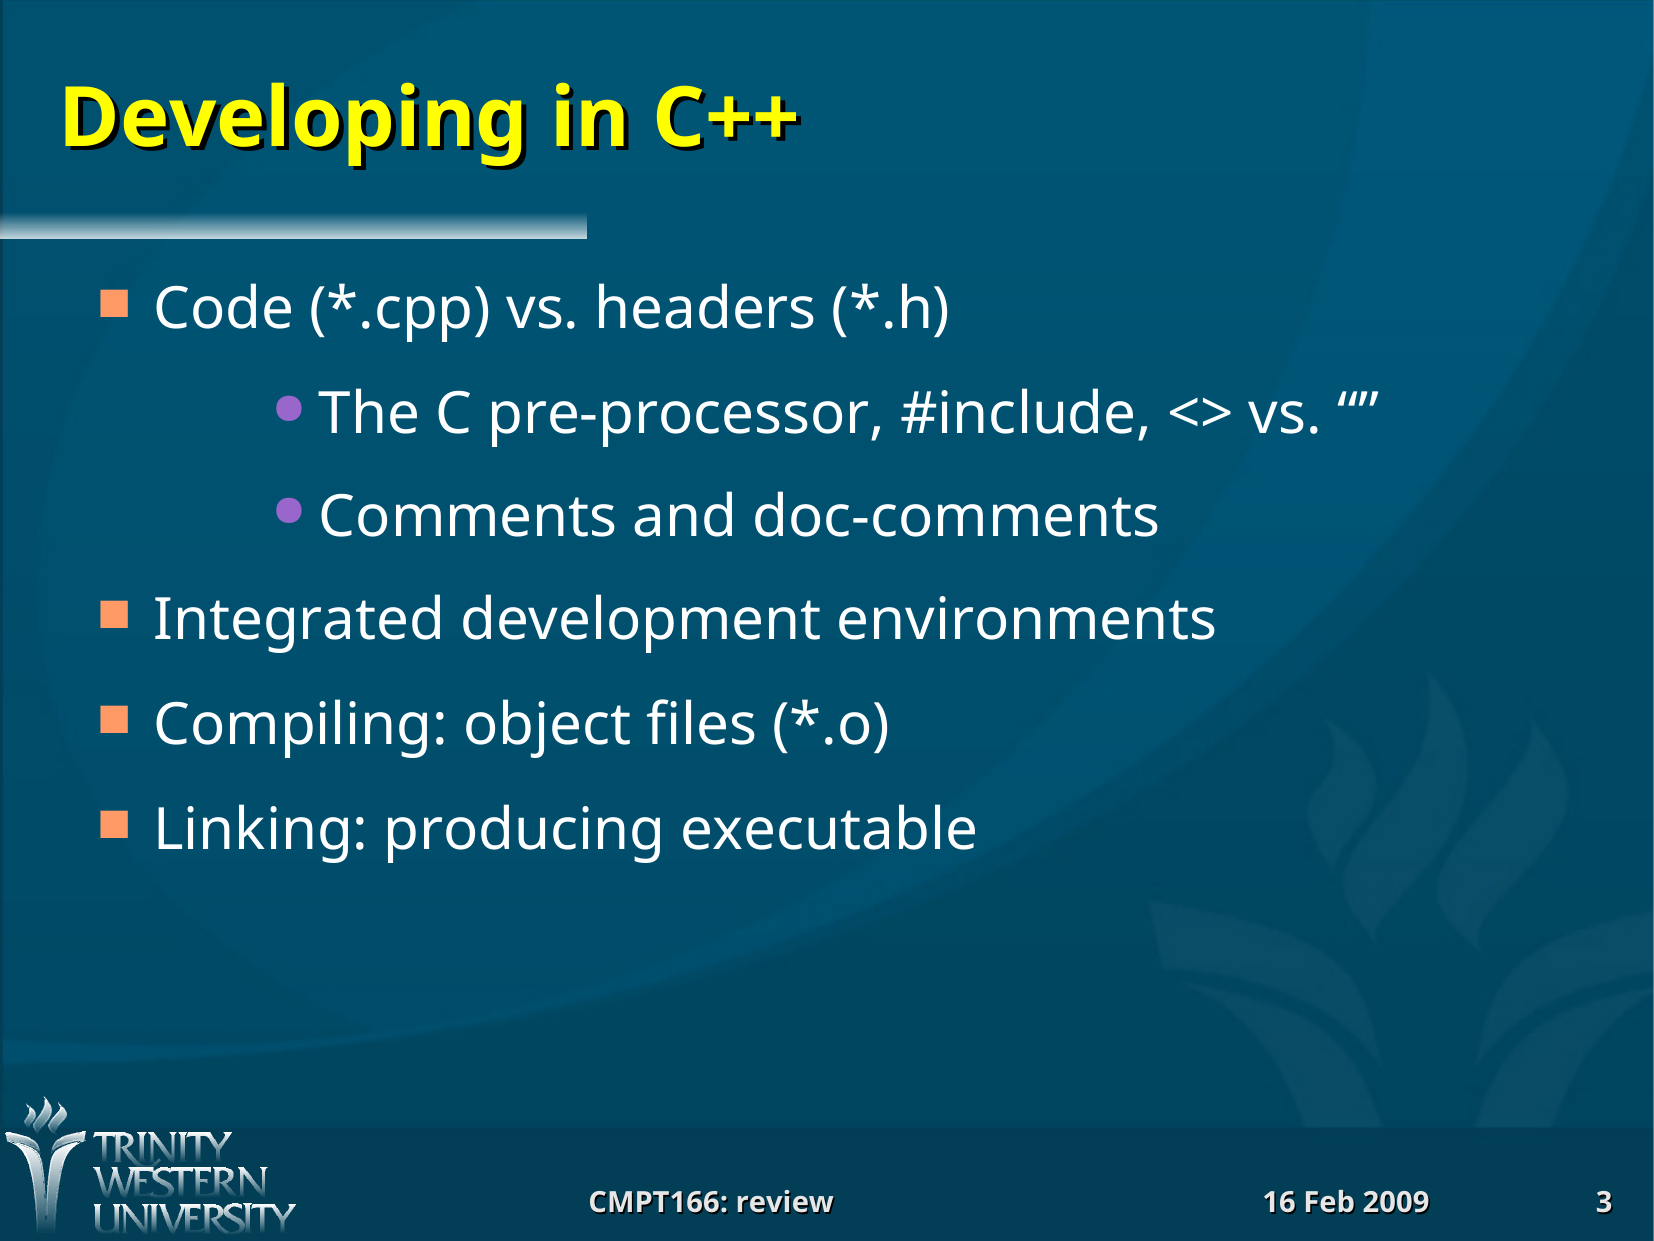

# Developing in C++
Code (*.cpp) vs. headers (*.h)
The C pre-processor, #include, <> vs. “”
Comments and doc-comments
Integrated development environments
Compiling: object files (*.o)
Linking: producing executable
CMPT166: review
16 Feb 2009
3